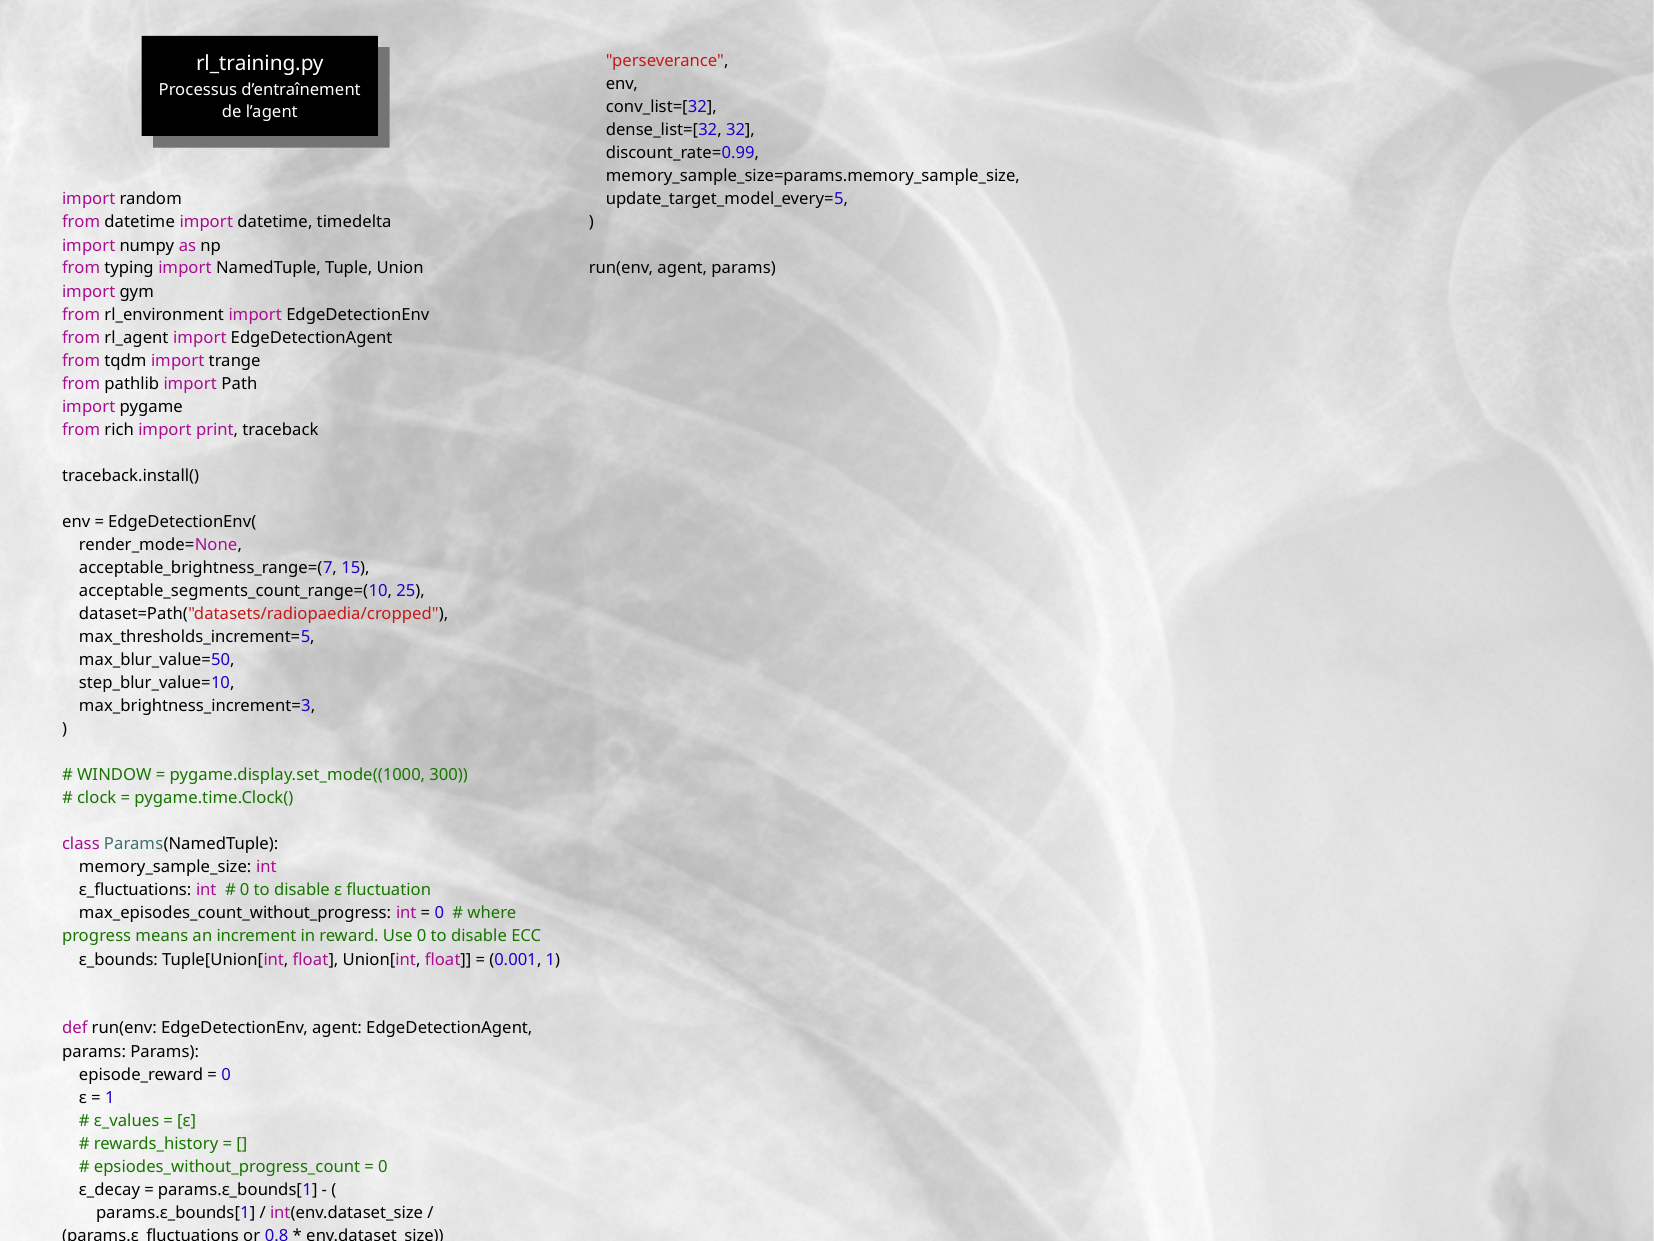

rl_training.py
Processus d’entraînement de l’agent
import random
from datetime import datetime, timedelta
import numpy as np
from typing import NamedTuple, Tuple, Union
import gym
from rl_environment import EdgeDetectionEnv
from rl_agent import EdgeDetectionAgent
from tqdm import trange
from pathlib import Path
import pygame
from rich import print, traceback
traceback.install()
env = EdgeDetectionEnv(
 render_mode=None,
 acceptable_brightness_range=(7, 15),
 acceptable_segments_count_range=(10, 25),
 dataset=Path("datasets/radiopaedia/cropped"),
 max_thresholds_increment=5,
 max_blur_value=50,
 step_blur_value=10,
 max_brightness_increment=3,
)
# WINDOW = pygame.display.set_mode((1000, 300))
# clock = pygame.time.Clock()
class Params(NamedTuple):
 memory_sample_size: int
 ε_fluctuations: int # 0 to disable ε fluctuation
 max_episodes_count_without_progress: int = 0 # where progress means an increment in reward. Use 0 to disable ECC
 ε_bounds: Tuple[Union[int, float], Union[int, float]] = (0.001, 1)
def run(env: EdgeDetectionEnv, agent: EdgeDetectionAgent, params: Params):
 episode_reward = 0
 ε = 1
 # ε_values = [ε]
 # rewards_history = []
 # epsiodes_without_progress_count = 0
 ε_decay = params.ε_bounds[1] - (
 params.ε_bounds[1] / int(env.dataset_size / (params.ε_fluctuations or 0.8 * env.dataset_size))
 )
 episode = 0
 while not env.saw_everything:
 reward = 0
 step = 1
 action = 0
 current_state = env.reset()
 while not env.done():
 print(f"{datetime.now():%H:%M:%S}", end=" ")
 print("choose", end=" ")
 if random.random() > ε:
 print(f"[bold][magenta]E[/bold][/magenta] {ε*100:.1f}%", end=" ")
 print("network", end=" ")
 action = agent.what_do_you_want_to_do(current_state)
 else:
 print(f"[bold][cyan]X[/bold][/cyan] {ε*100:.1f}%", end=" ")
 print("random", end=" ")
 action = env.action_space.sample()
 print("step", end=" ")
 new_state, reward, done, info = env.step(action, ε)
 print(f"rewarded with {reward}", end=" ")
 episode_reward += reward
 print("remember", end=" ")
 agent.remember((current_state, action, reward, new_state, done))
 print("train", end=" ")
 agent.train(done, step)
 current_state = new_state
 step += 1
 if agent.last_save is None or abs(agent.last_save - datetime.now()) > timedelta(minutes=15):
 agent.save_model(Path(__file__).parent / "rl_models" / agent.name)
 # print("render", end=" ")
 # env.render(WINDOW)
 print("")
 print("==== episode done! ====")
 if ε > params.ε_bounds[0]:
 print(f"decaying {ε = }")
 ε = max(ε * ε_decay, params.ε_bounds[0])
 if params.ε_fluctuations and episode % int(env.dataset_size / params.ε_fluctuations) == 0:
 print(f"flucuating {ε = }")
 ε = params.ε_bounds[1]
 env.save_settings(agent.name, Path(__file__).parent / "rl_reports")
 print("=======================")
 episode += 1
 # if episode_reward == rewards_history[-1]:
 # epsiodes_without_progress_count += 1
 # rewards_history.append(episode_reward)
 # if epsiodes_without_progress_count > params.max_episodes_count_without_progress:
 # ε = ε_values[-1]
if __name__ == "__main__":
 params = Params(memory_sample_size=128, ε_fluctuations=2)
 agent = EdgeDetectionAgent(
 "perseverance",
 env,
 conv_list=[32],
 dense_list=[32, 32],
 discount_rate=0.99,
 memory_sample_size=params.memory_sample_size,
 update_target_model_every=5,
 )
 run(env, agent, params)